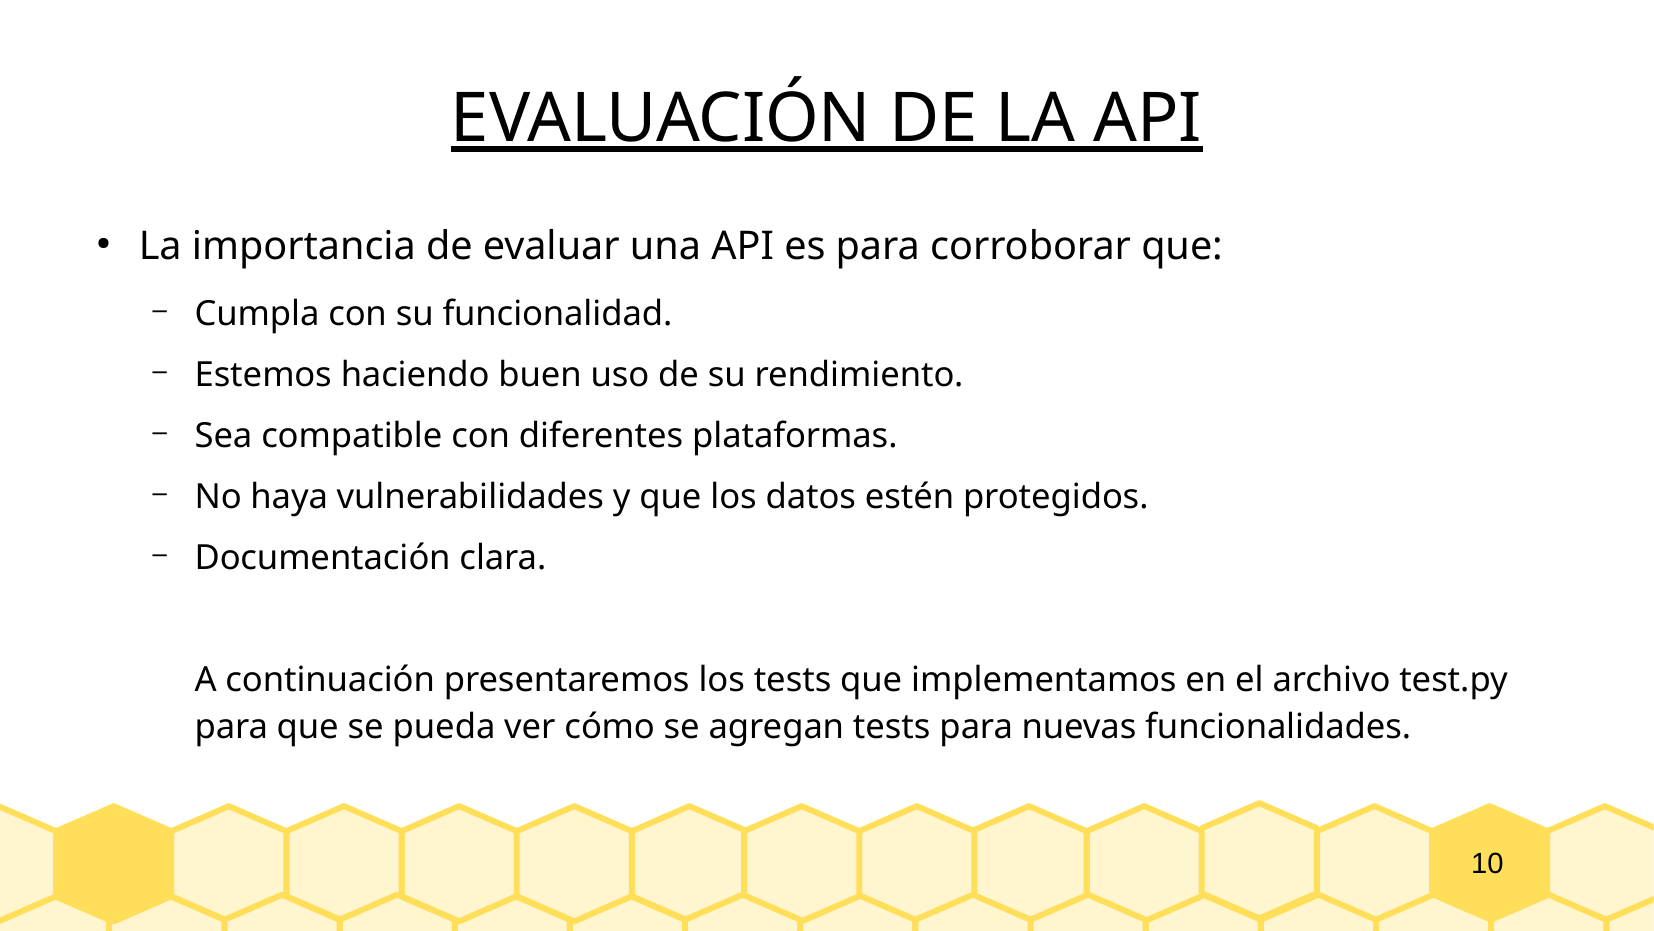

# EVALUACIÓN DE LA API
La importancia de evaluar una API es para corroborar que:
Cumpla con su funcionalidad.
Estemos haciendo buen uso de su rendimiento.
Sea compatible con diferentes plataformas.
No haya vulnerabilidades y que los datos estén protegidos.
Documentación clara.
A continuación presentaremos los tests que implementamos en el archivo test.py para que se pueda ver cómo se agregan tests para nuevas funcionalidades.